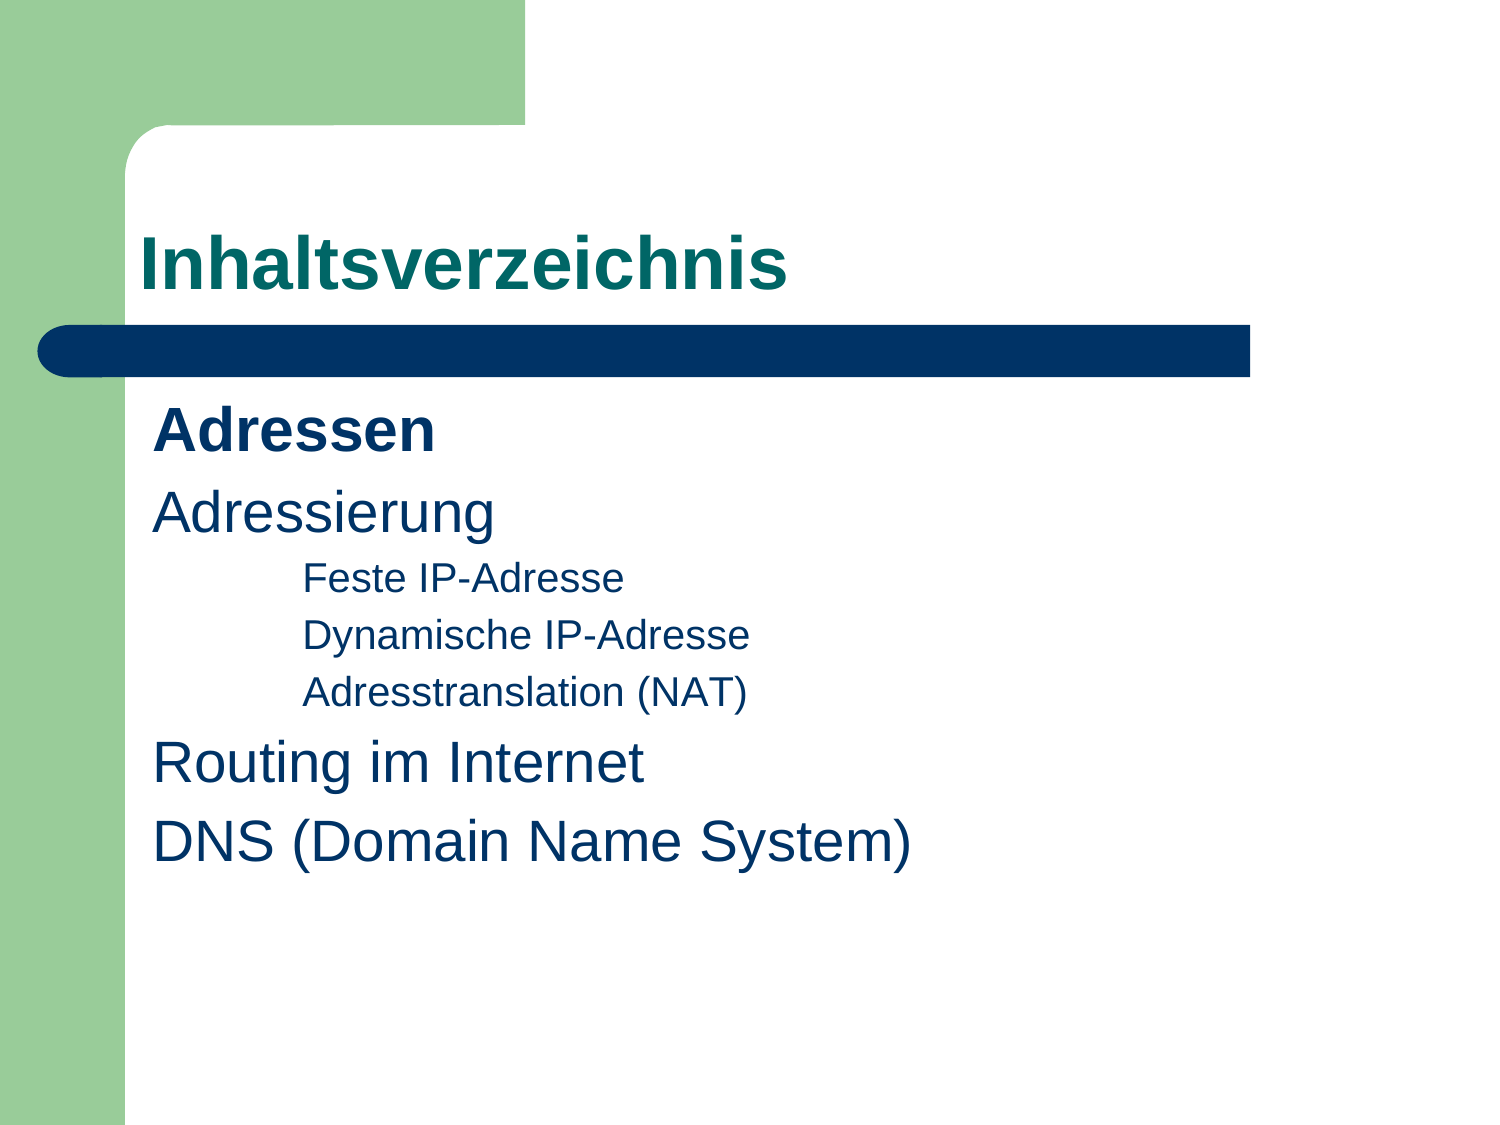

# Inhaltsverzeichnis
Adressen
Adressierung
Feste IP-Adresse
Dynamische IP-Adresse
Adresstranslation (NAT)
Routing im Internet
DNS (Domain Name System)